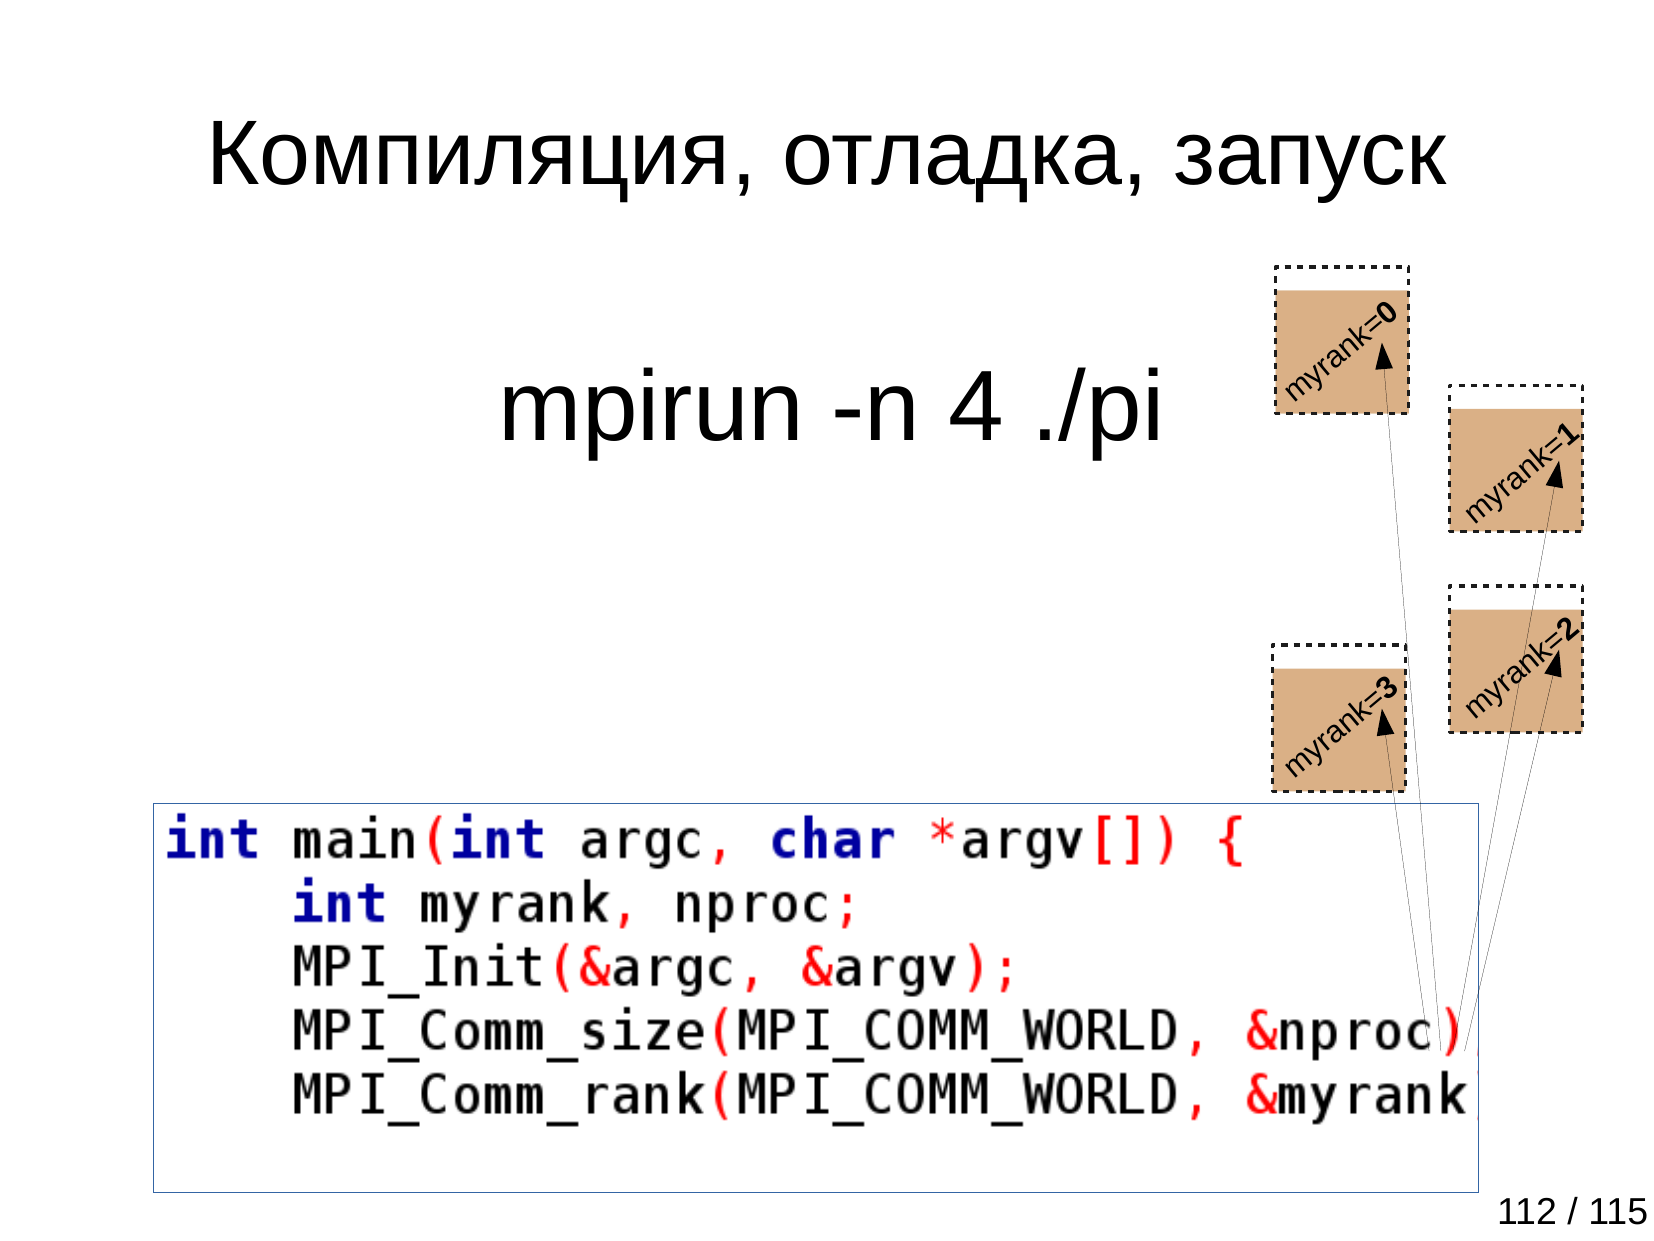

# Компиляция, отладка, запуск
myrank=0
mpirun -n 4 ./pi
myrank=1
myrank=2
myrank=3